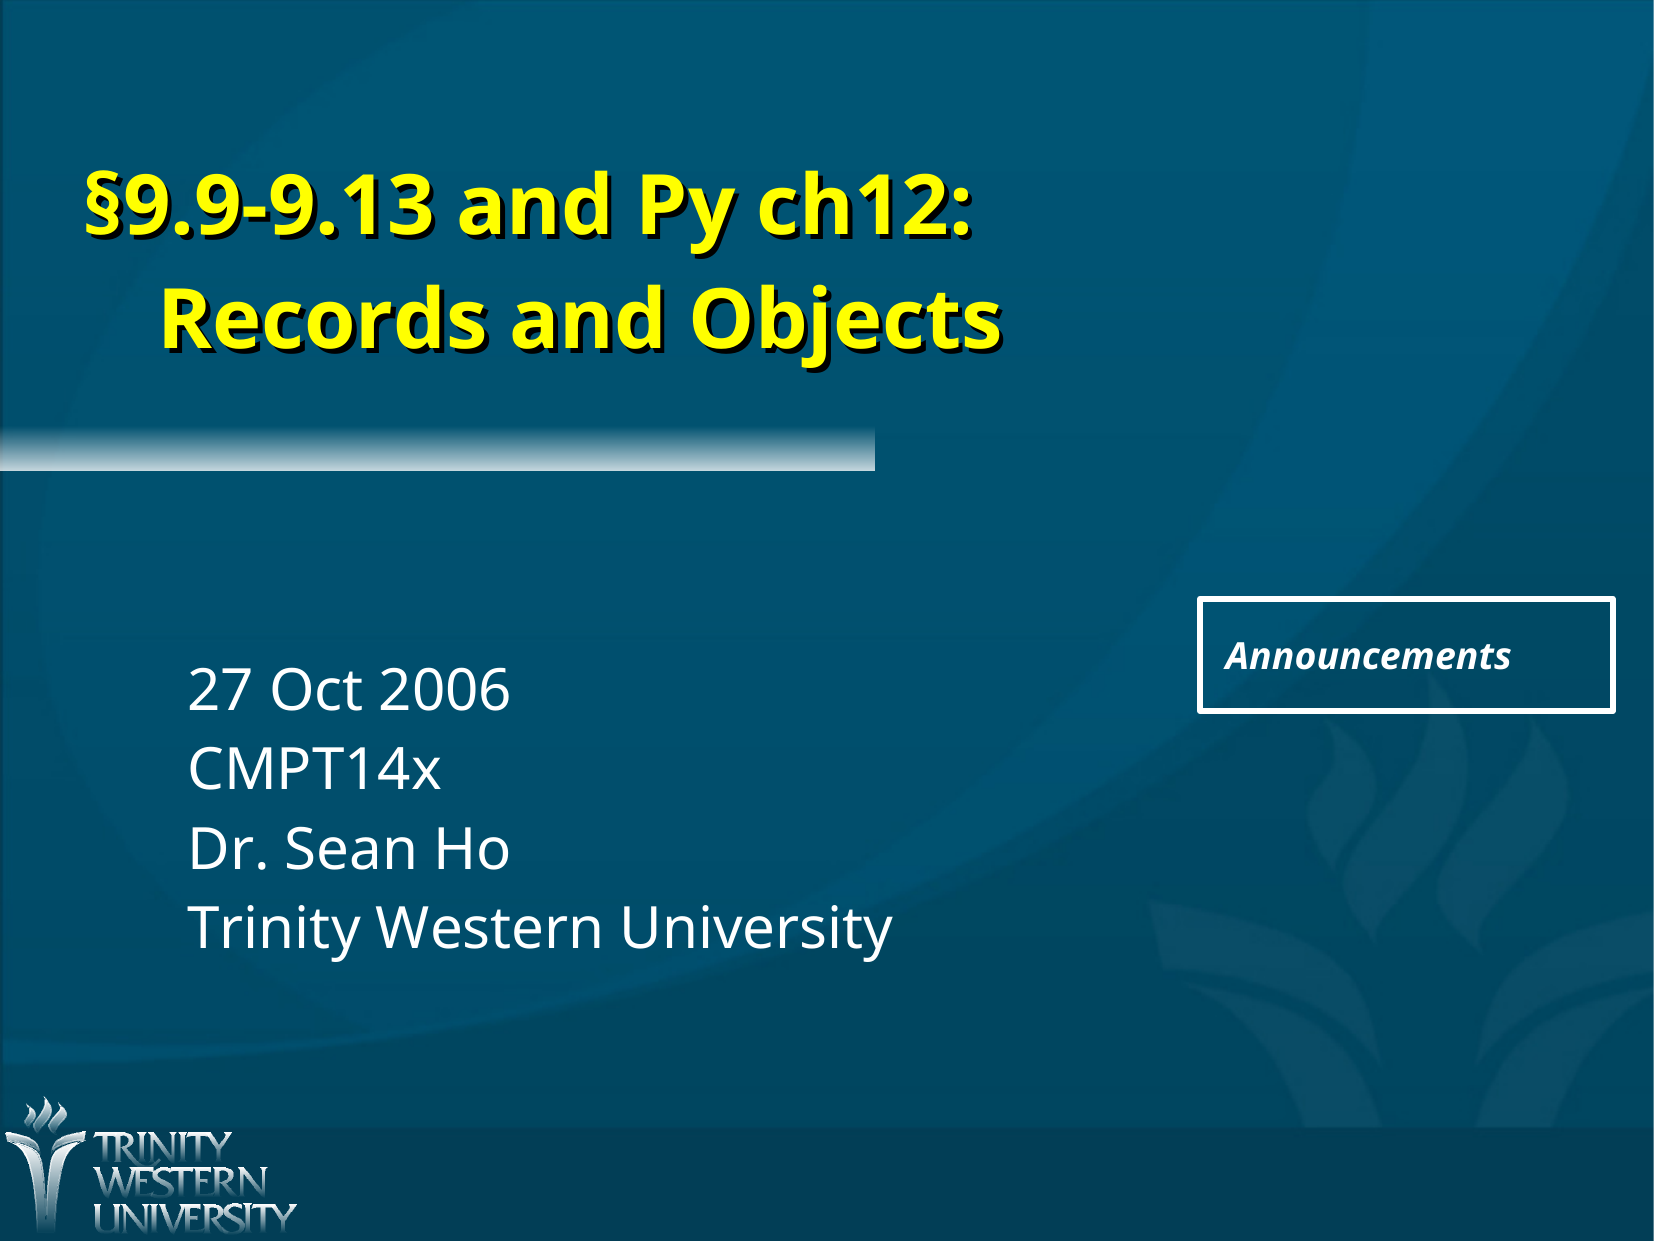

# §9.9-9.13 and Py ch12: Records and Objects
27 Oct 2006
CMPT14x
Dr. Sean Ho
Trinity Western University
Announcements